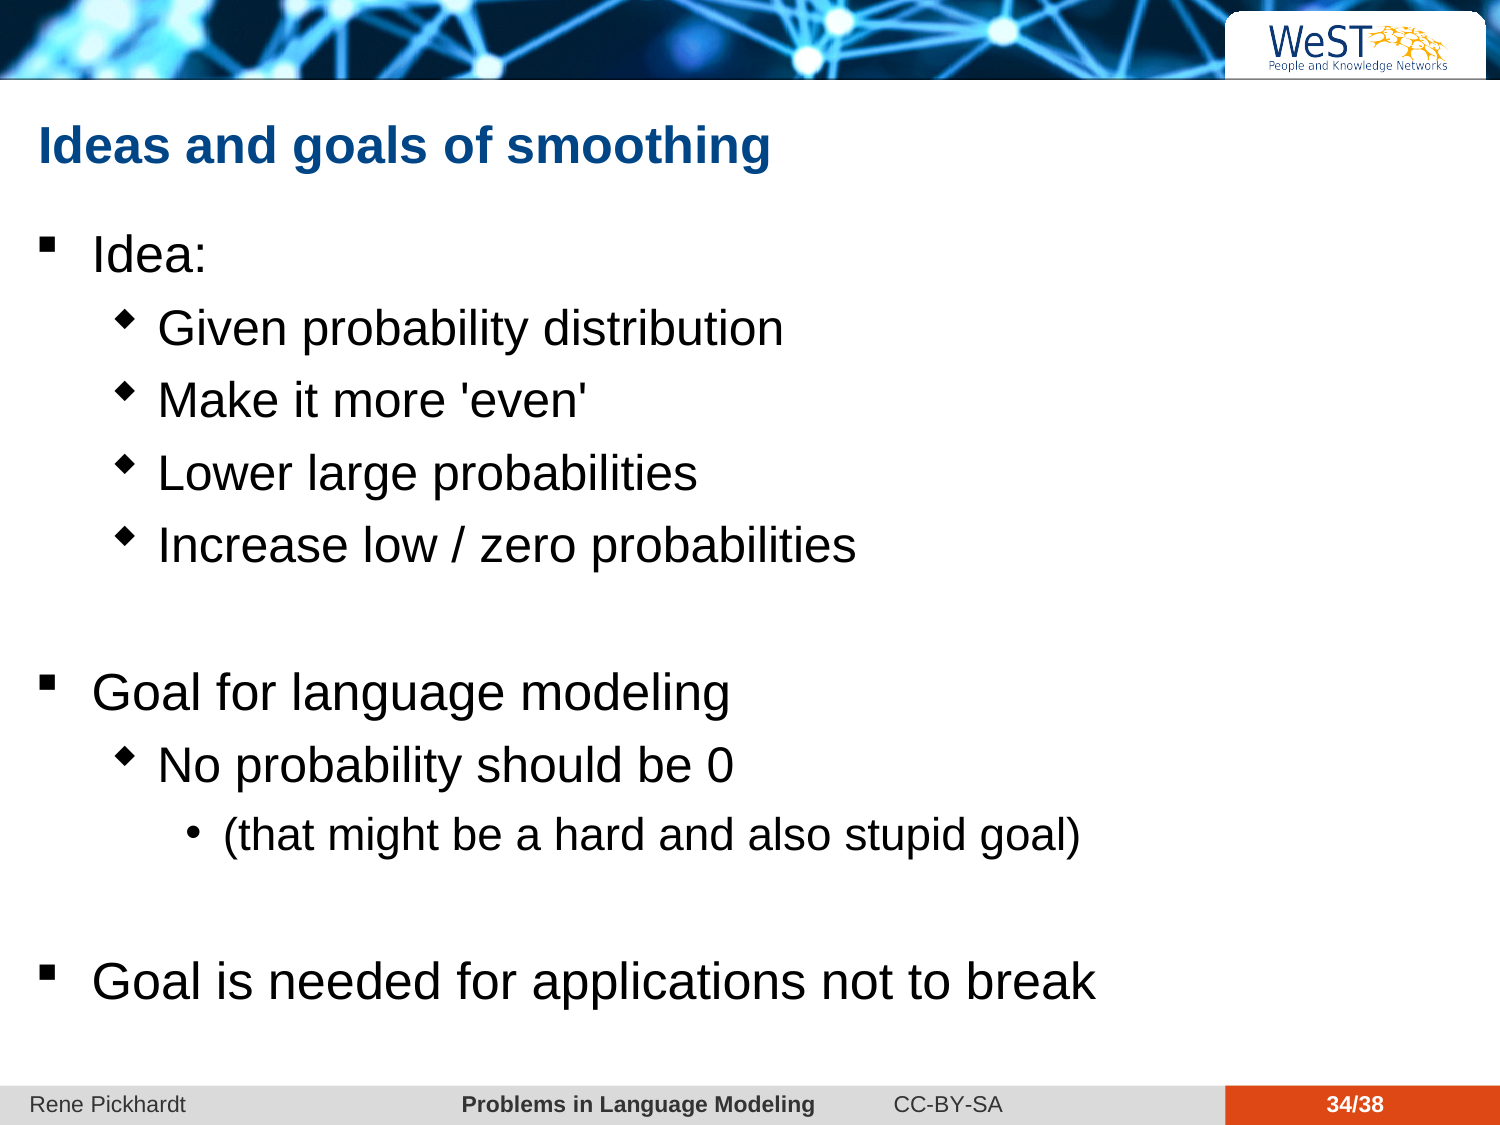

# Ideas and goals of smoothing
Idea:
Given probability distribution
Make it more 'even'
Lower large probabilities
Increase low / zero probabilities
Goal for language modeling
No probability should be 0
(that might be a hard and also stupid goal)
Goal is needed for applications not to break